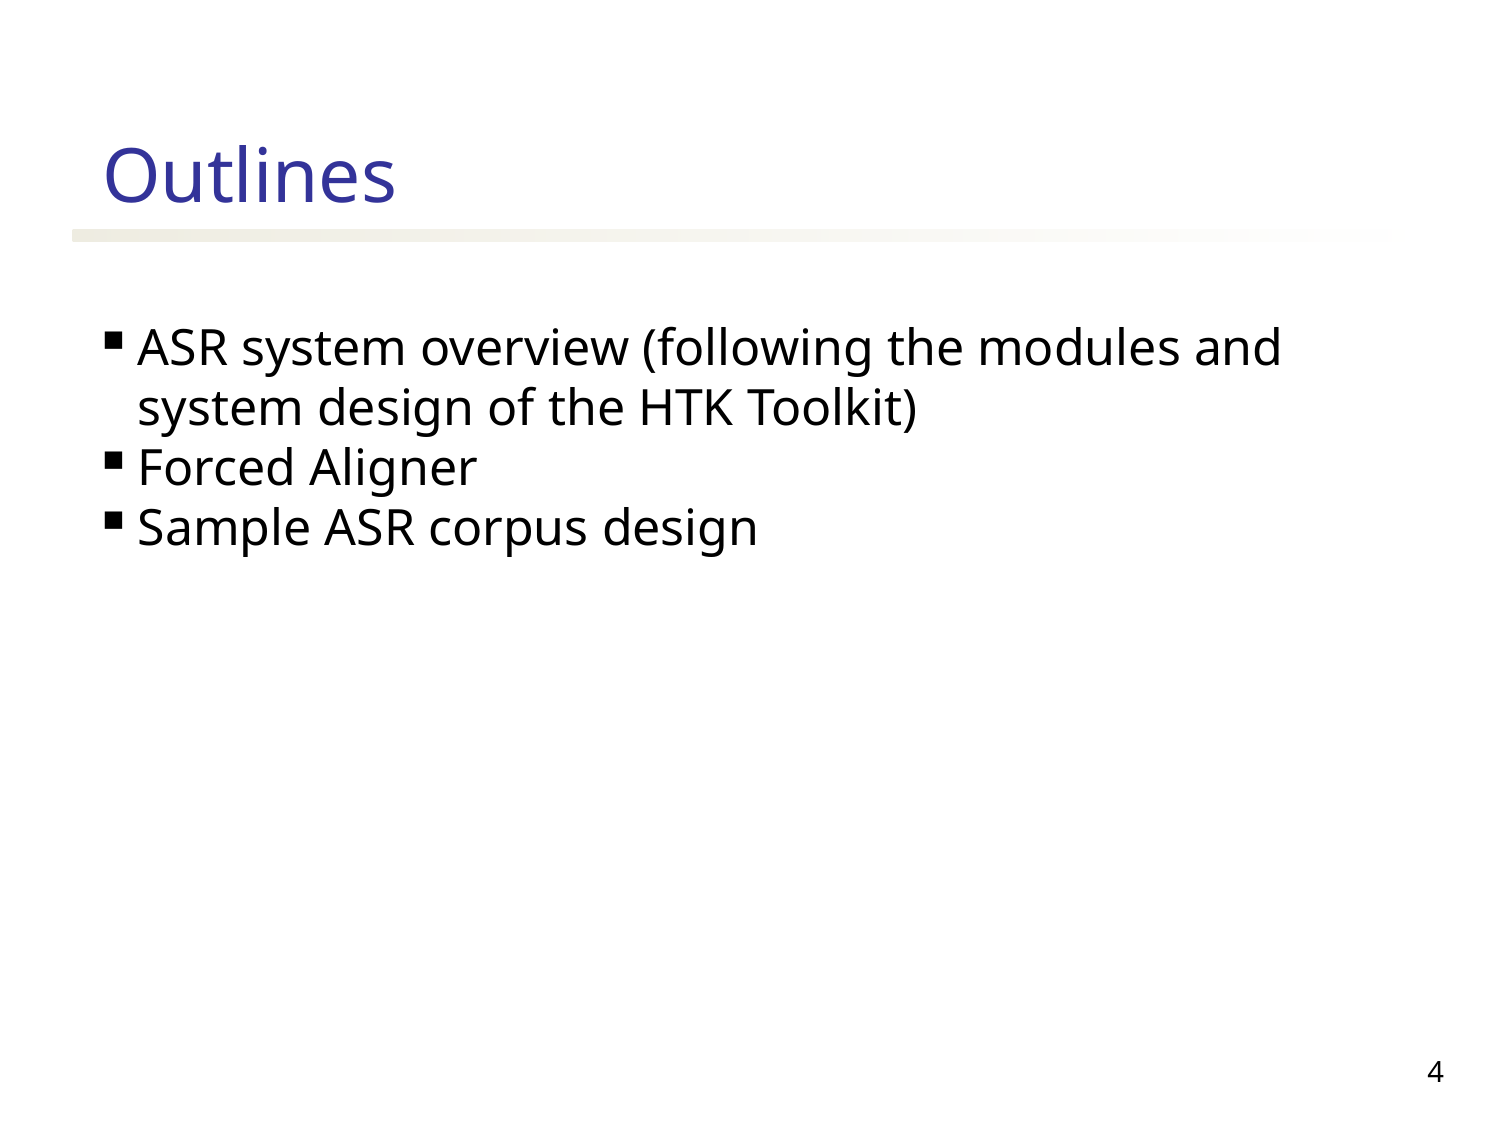

Outlines
ASR system overview (following the modules and system design of the HTK Toolkit)
Forced Aligner
Sample ASR corpus design